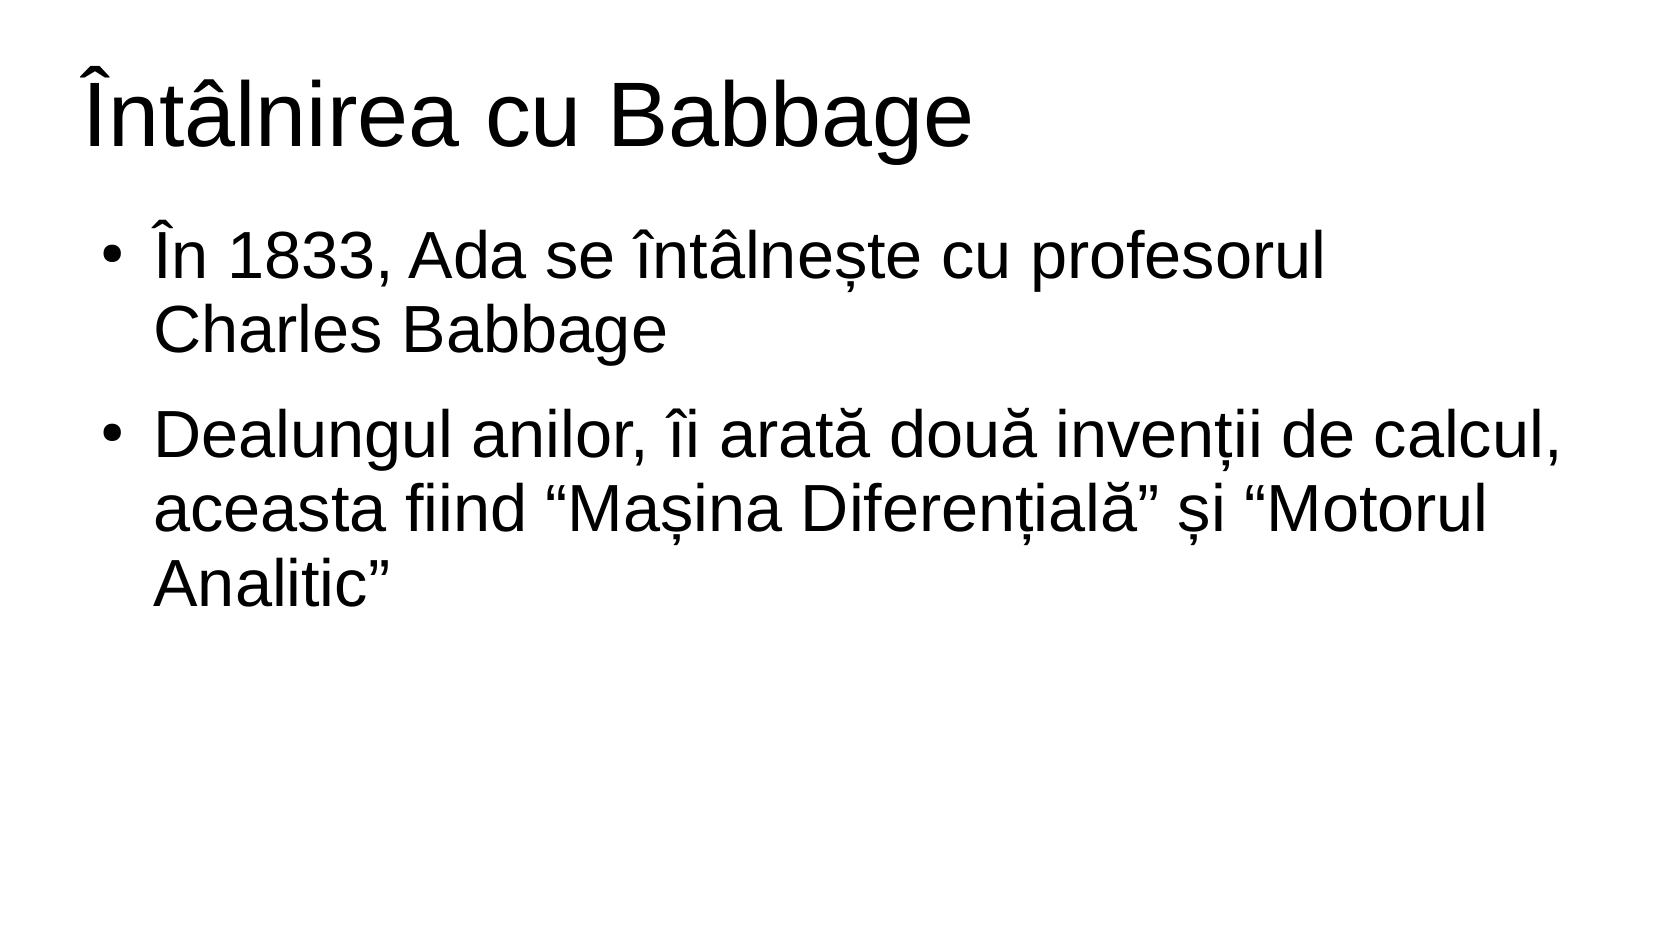

# Întâlnirea cu Babbage
În 1833, Ada se întâlnește cu profesorul Charles Babbage
Dealungul anilor, îi arată două invenții de calcul, aceasta fiind “Mașina Diferențială” și “Motorul Analitic”